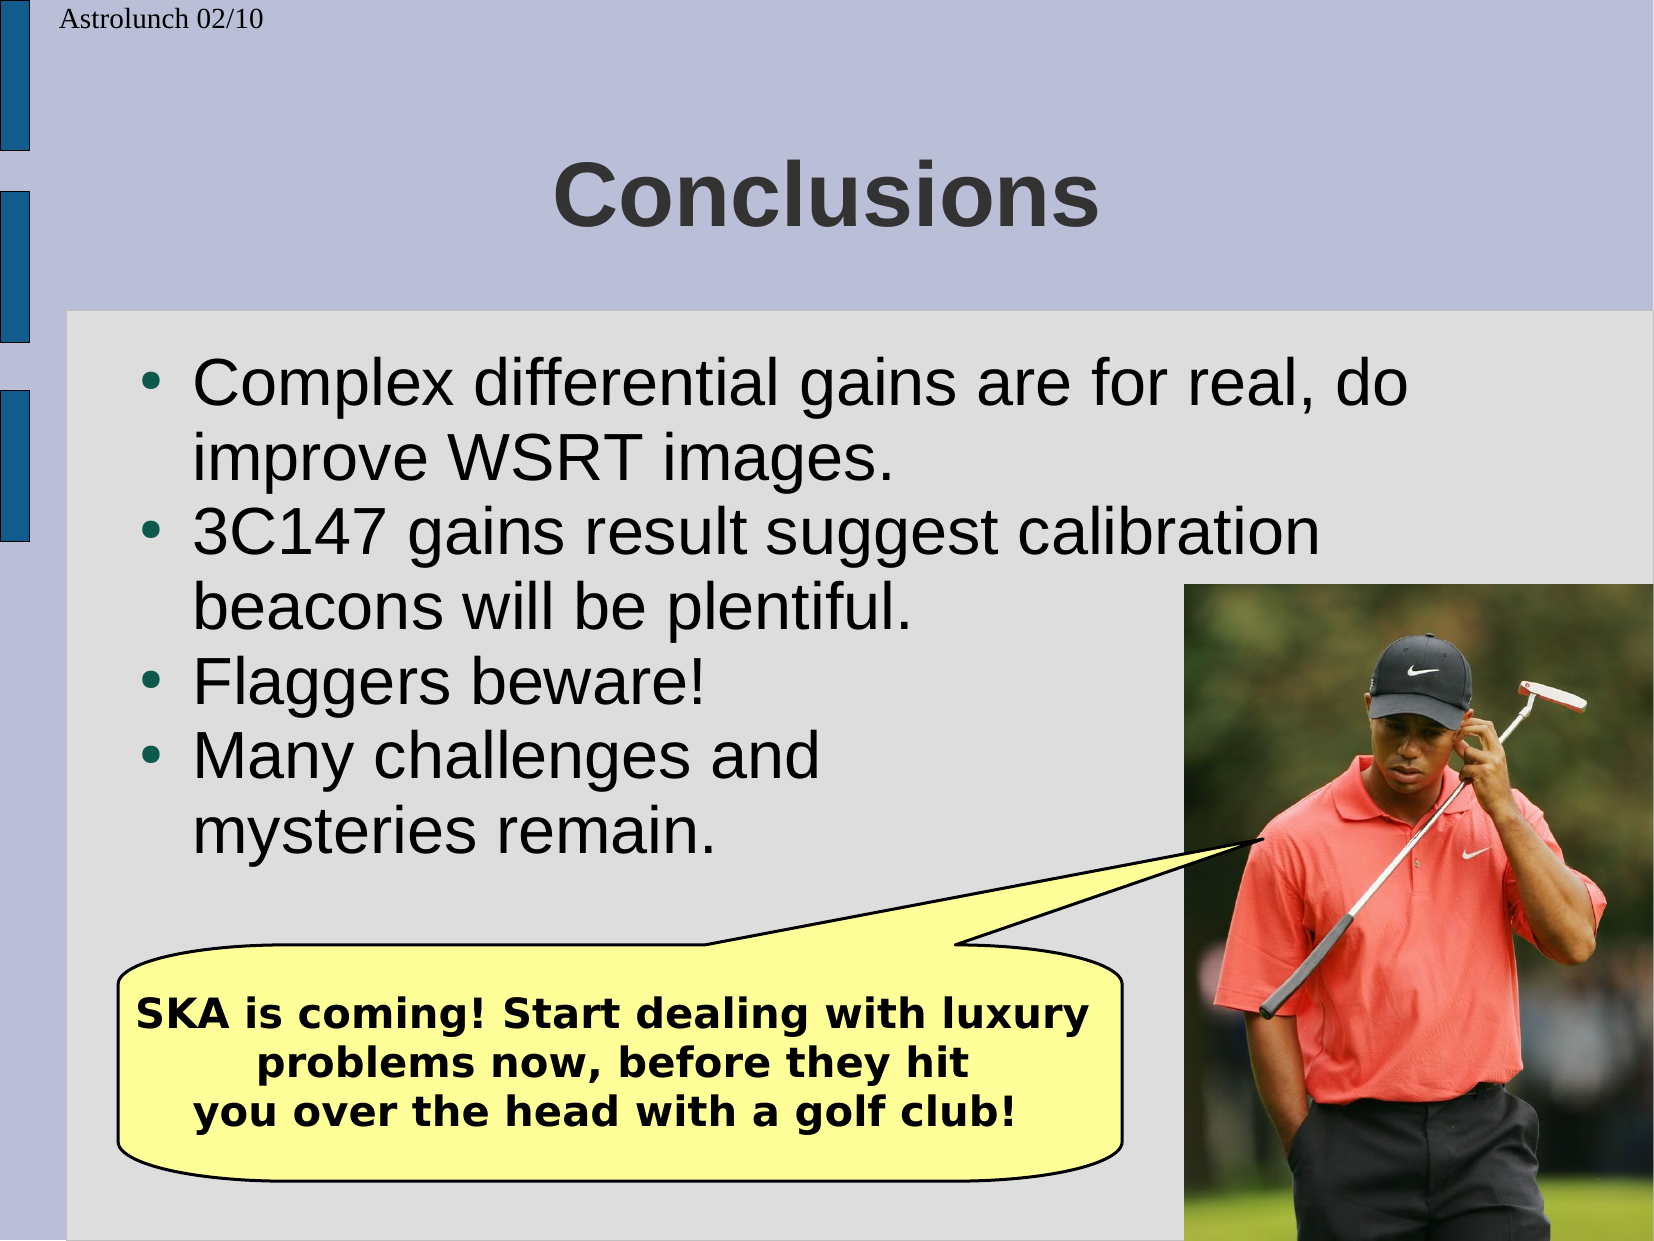

Astrolunch 02/10
# Conclusions
Complex differential gains are for real, do improve WSRT images.
3C147 gains result suggest calibration beacons will be plentiful.
Flaggers beware!
Many challenges and
mysteries remain.
SKA is coming! Start dealing with luxury
problems now, before they hit
you over the head with a golf club!